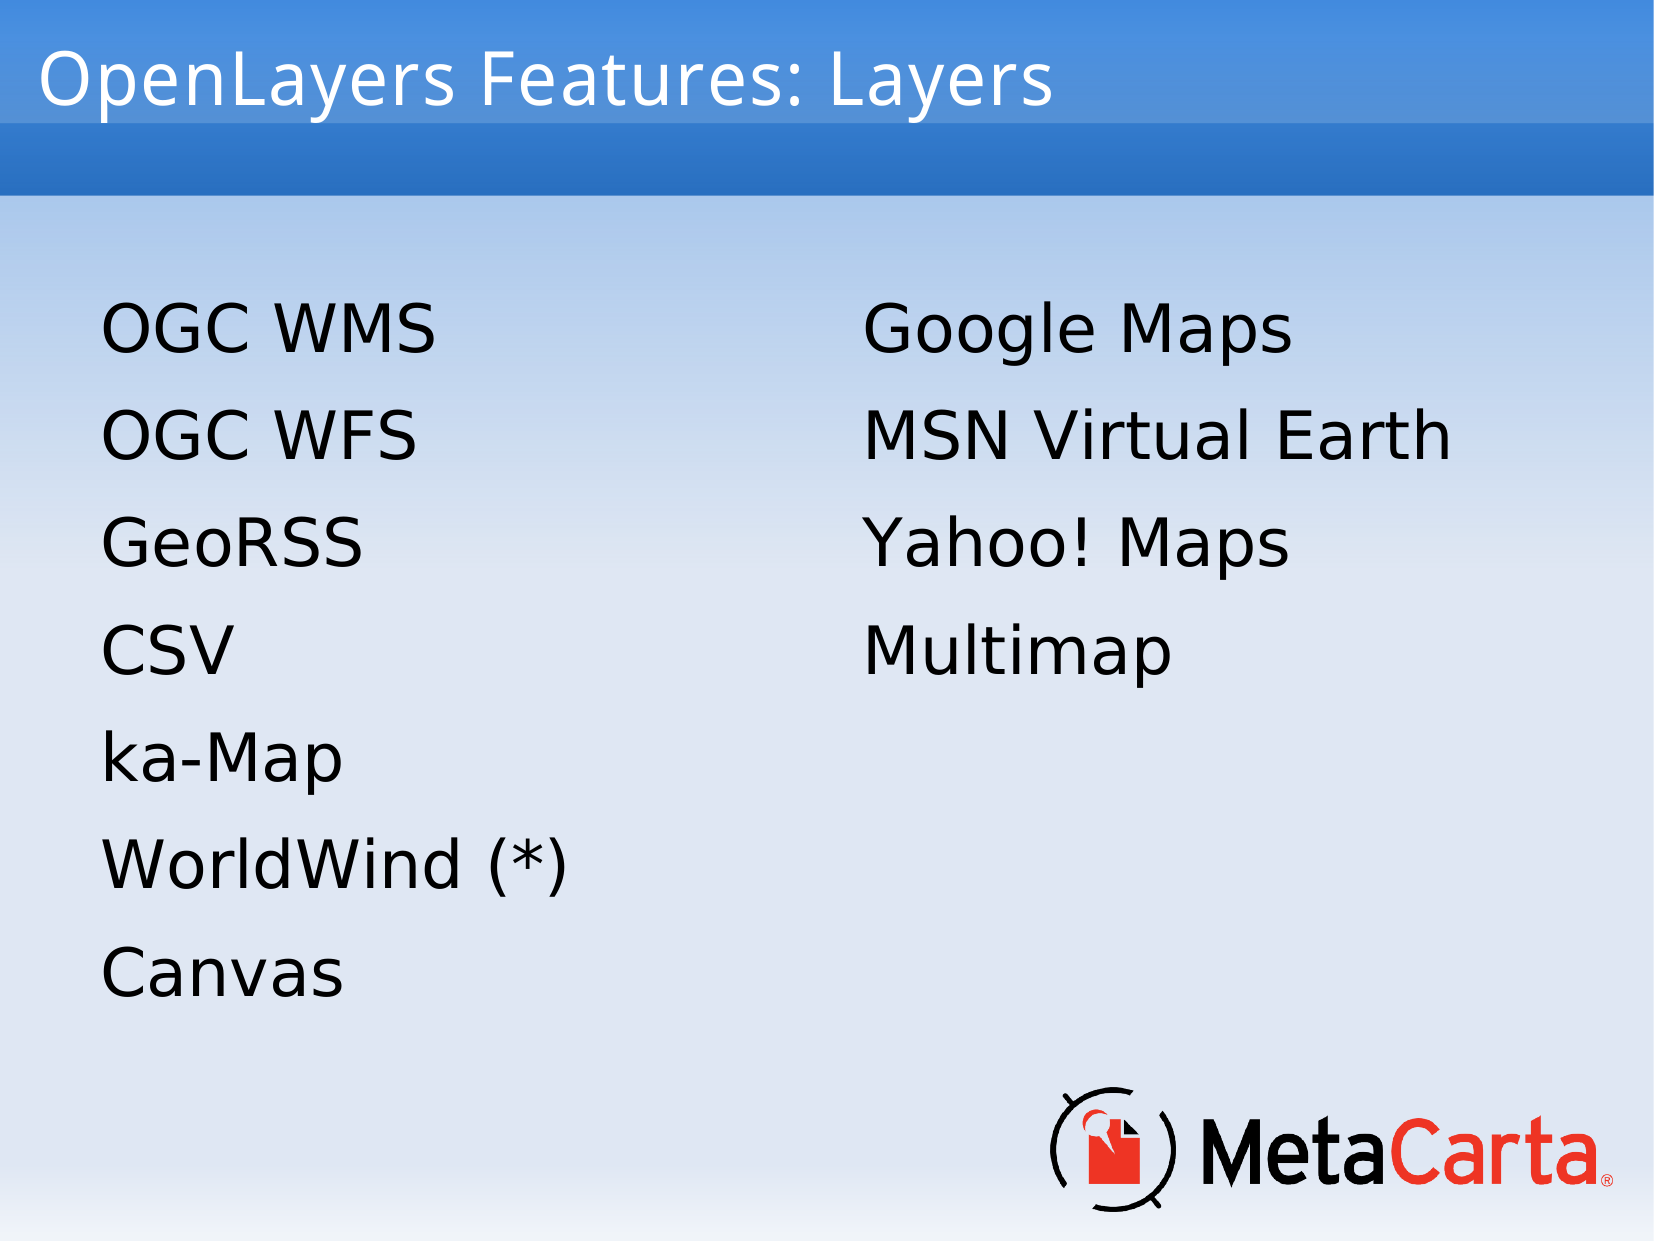

# OpenLayers Features: Layers
OGC WMS
OGC WFS
GeoRSS
CSV
ka-Map
WorldWind (*)
Canvas
Google Maps
MSN Virtual Earth
Yahoo! Maps
Multimap